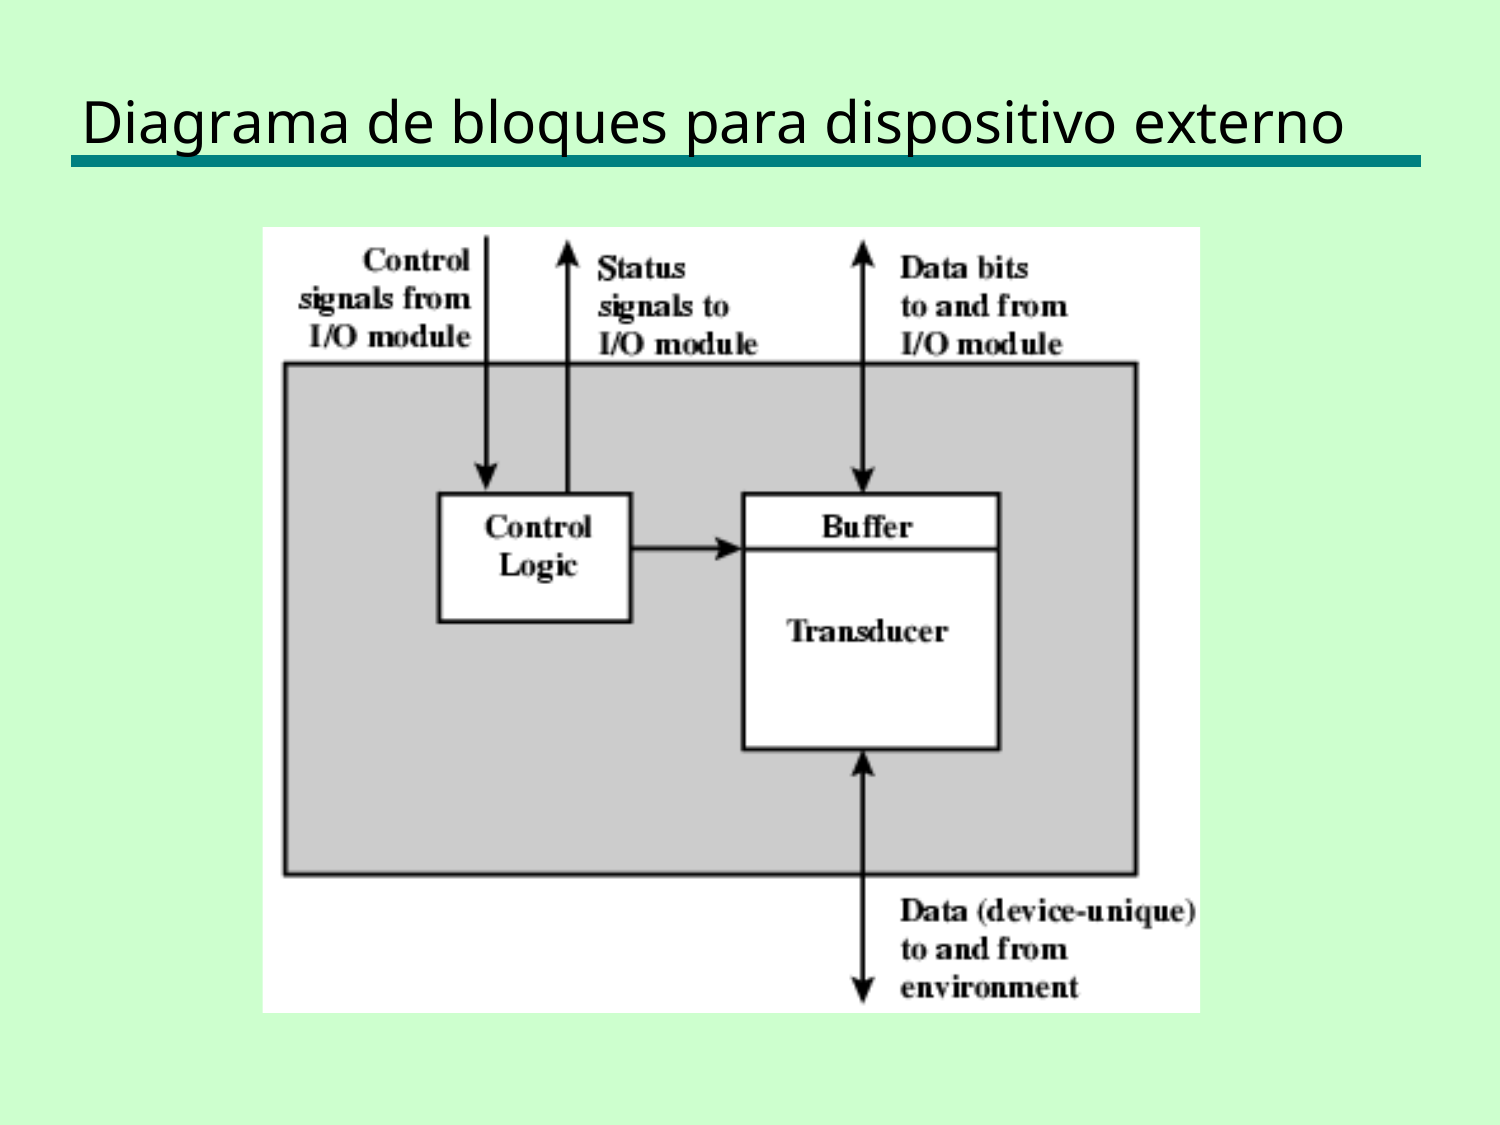

# Diagrama de bloques para dispositivo externo